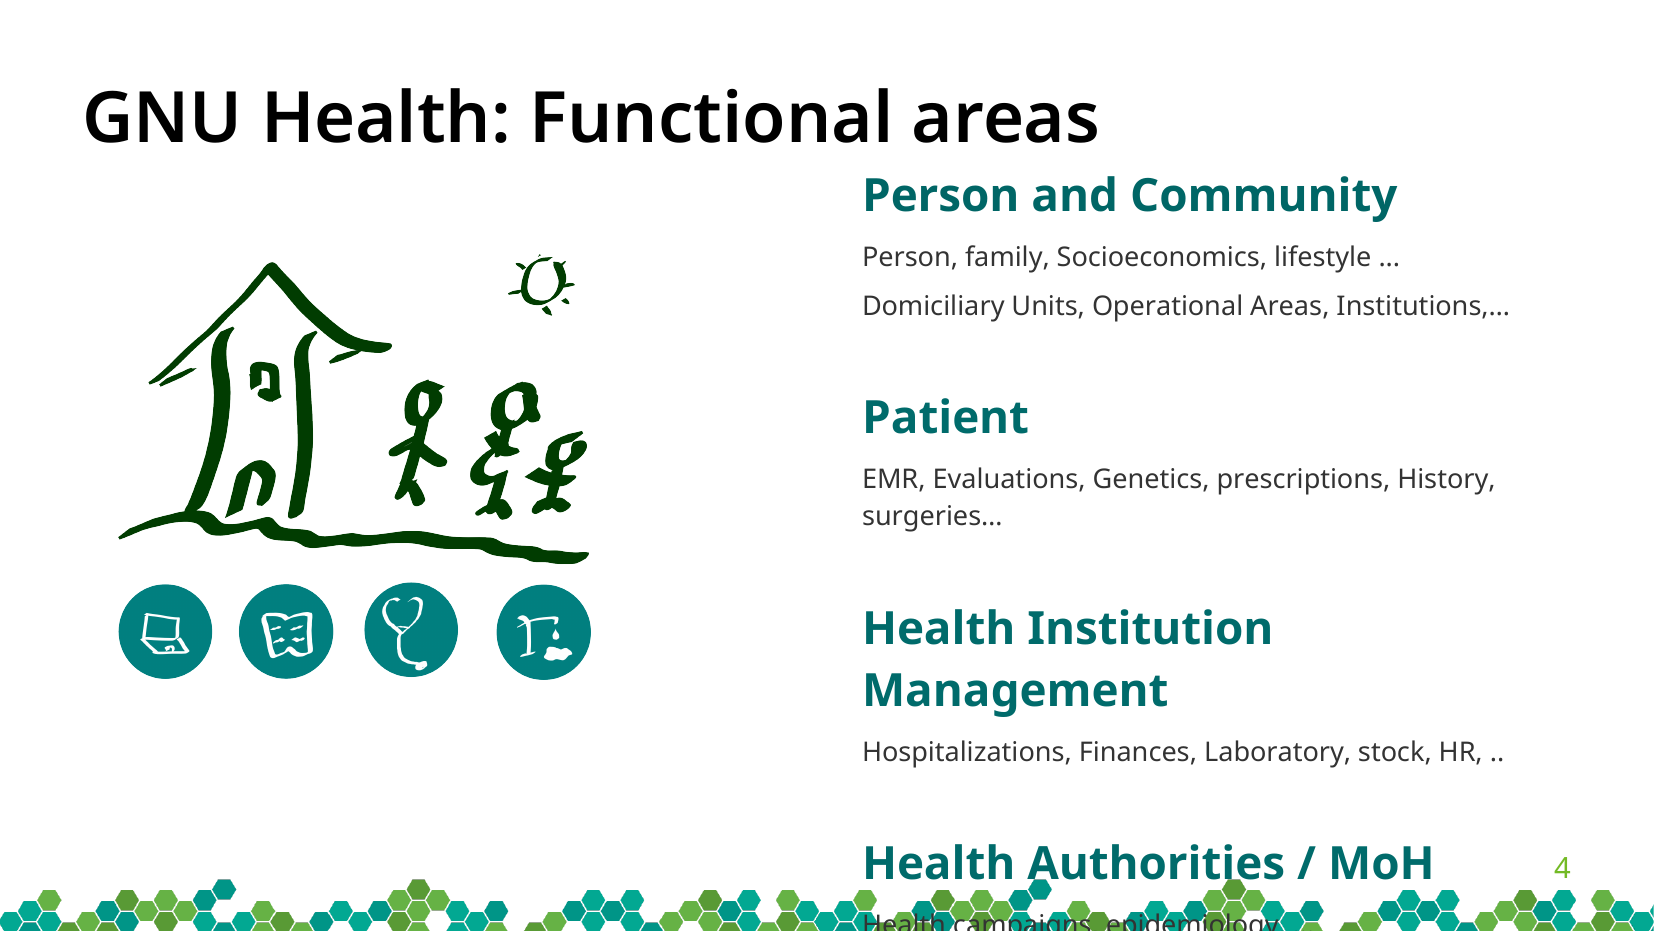

# GNU Health: Functional areas
Person and Community
Person, family, Socioeconomics, lifestyle ...
Domiciliary Units, Operational Areas, Institutions,…
Patient
EMR, Evaluations, Genetics, prescriptions, History, surgeries…
Health Institution Management
Hospitalizations, Finances, Laboratory, stock, HR, ..
Health Authorities / MoH
Health campaigns, epidemiology, ...
4